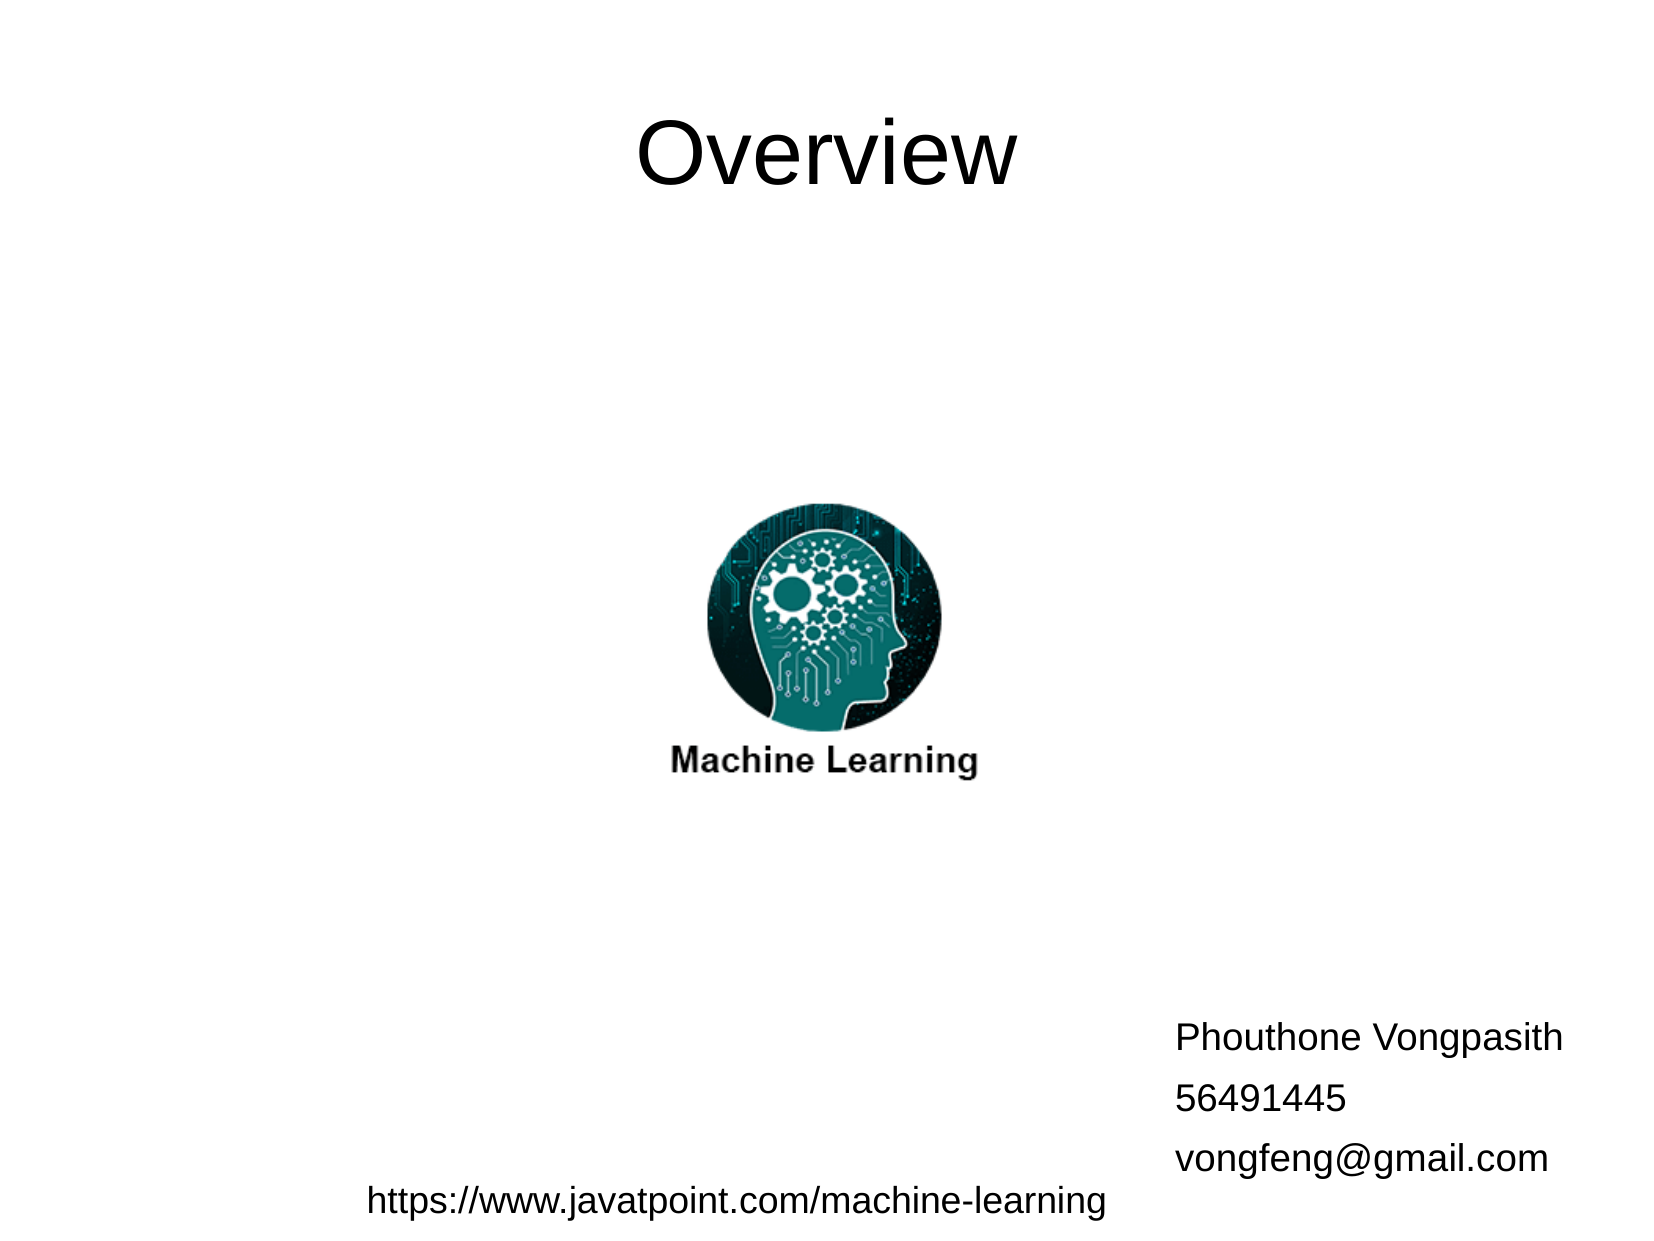

# Overview
Phouthone Vongpasith
56491445
vongfeng@gmail.com
https://www.javatpoint.com/machine-learning